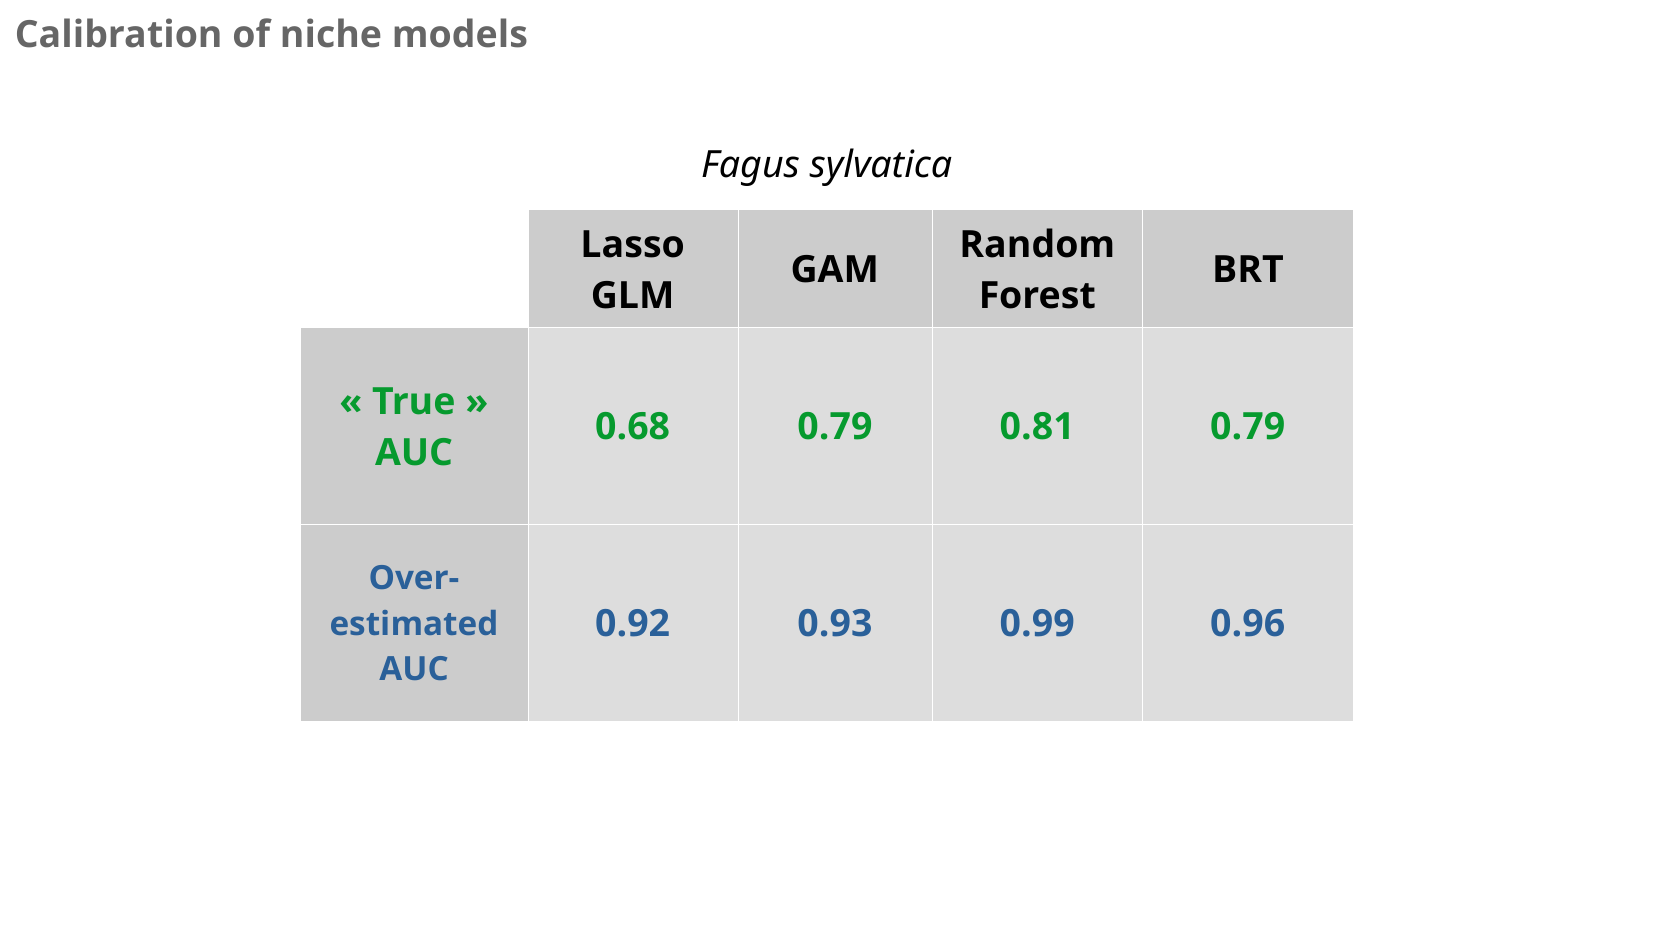

Calibration of niche models
Fagus sylvatica
| | Lasso GLM | GAM | Random Forest | BRT |
| --- | --- | --- | --- | --- |
| « True » AUC | 0.68 | 0.79 | 0.81 | 0.79 |
| Over-estimated AUC | 0.92 | 0.93 | 0.99 | 0.96 |